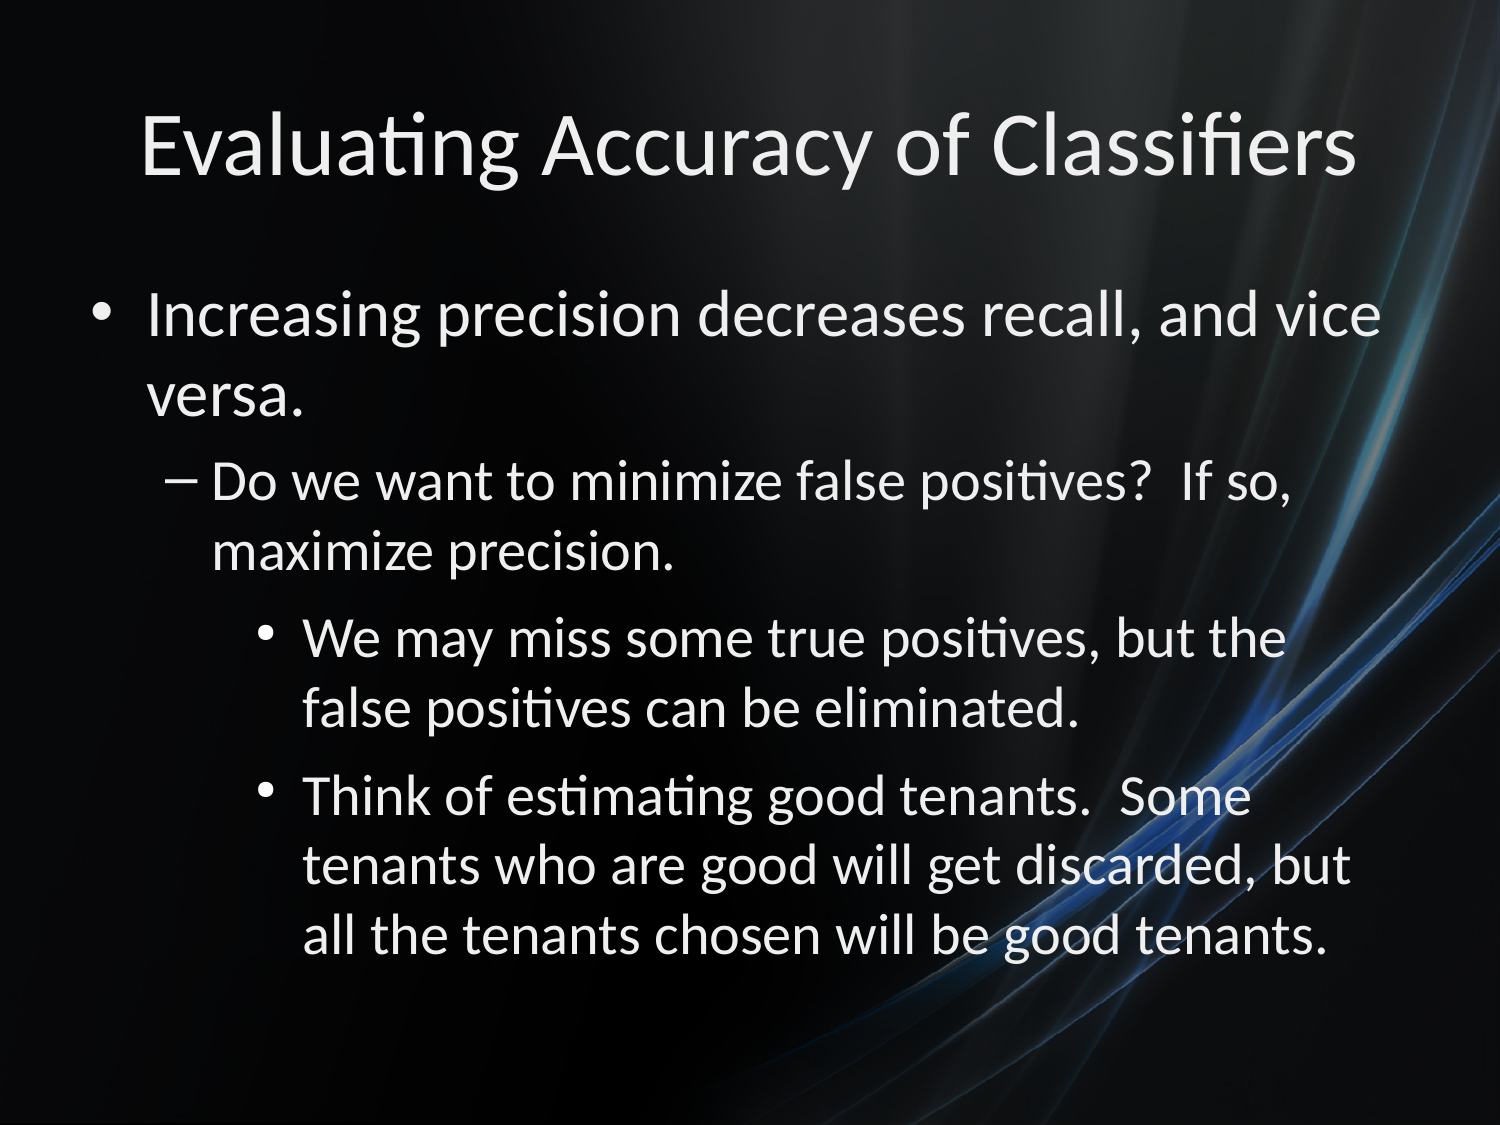

# Evaluating Accuracy of Classifiers
Increasing precision decreases recall, and vice versa.
Do we want to minimize false positives? If so, maximize precision.
We may miss some true positives, but the false positives can be eliminated.
Think of estimating good tenants. Some tenants who are good will get discarded, but all the tenants chosen will be good tenants.